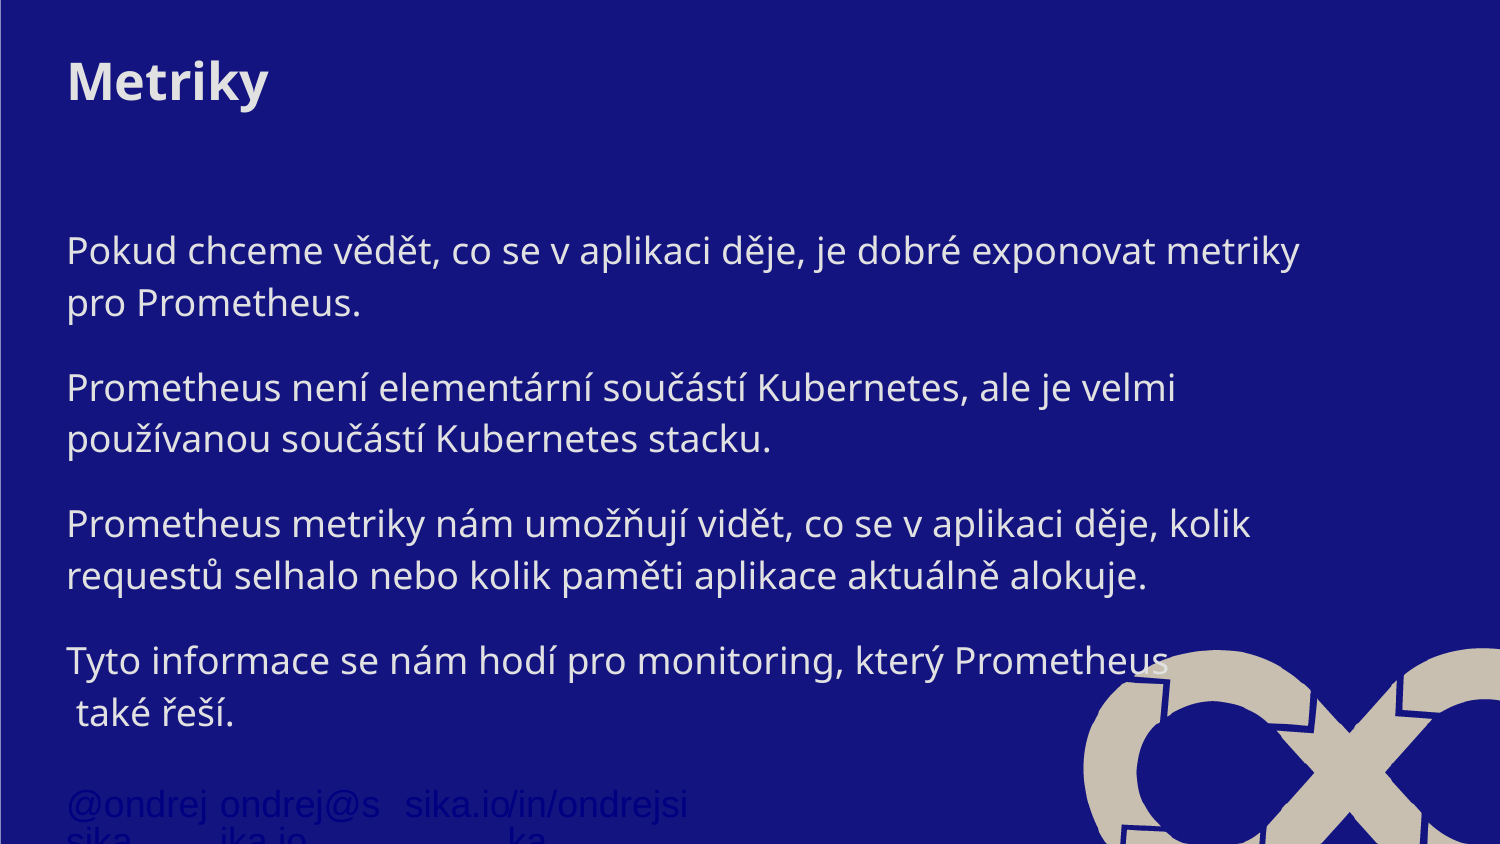

# Metriky
Pokud chceme vědět, co se v aplikaci děje, je dobré exponovat metriky pro Prometheus.
Prometheus není elementární součástí Kubernetes, ale je velmi používanou součástí Kubernetes stacku.
Prometheus metriky nám umožňují vidět, co se v aplikaci děje, kolik requestů selhalo nebo kolik paměti aplikace aktuálně alokuje.
Tyto informace se nám hodí pro monitoring, který Prometheus
 také řeší.